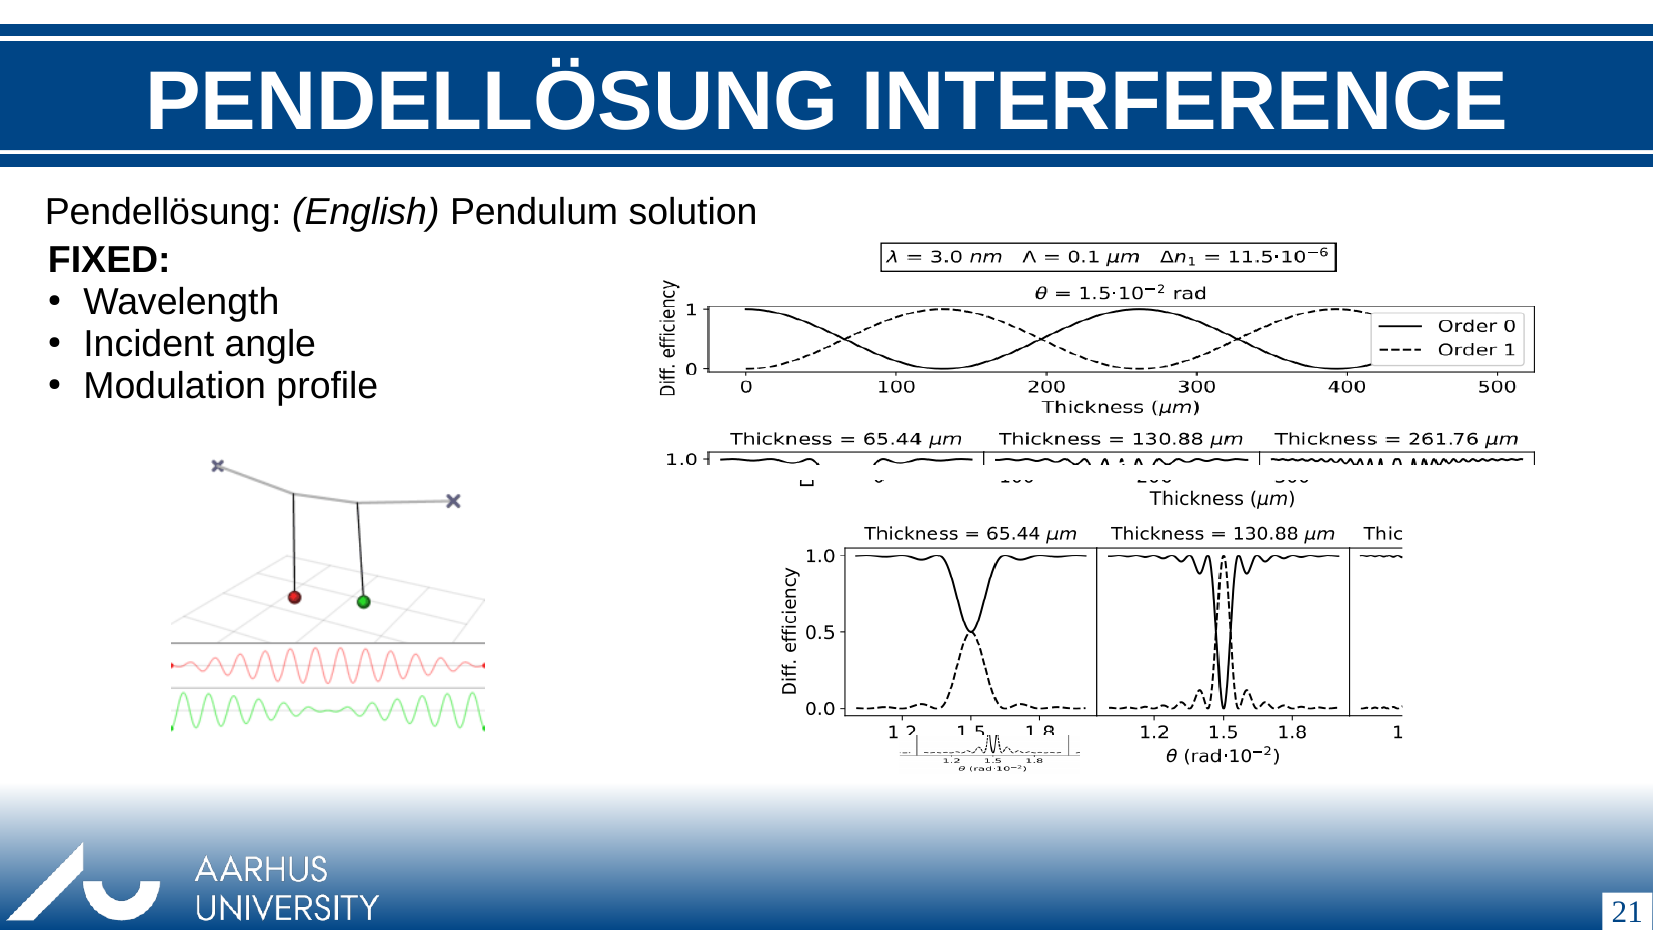

# PENDELLÖSUNG INTERFERENCE
Pendellösung: (English) Pendulum solution
FIXED:
Wavelength
Incident angle
Modulation profile
21